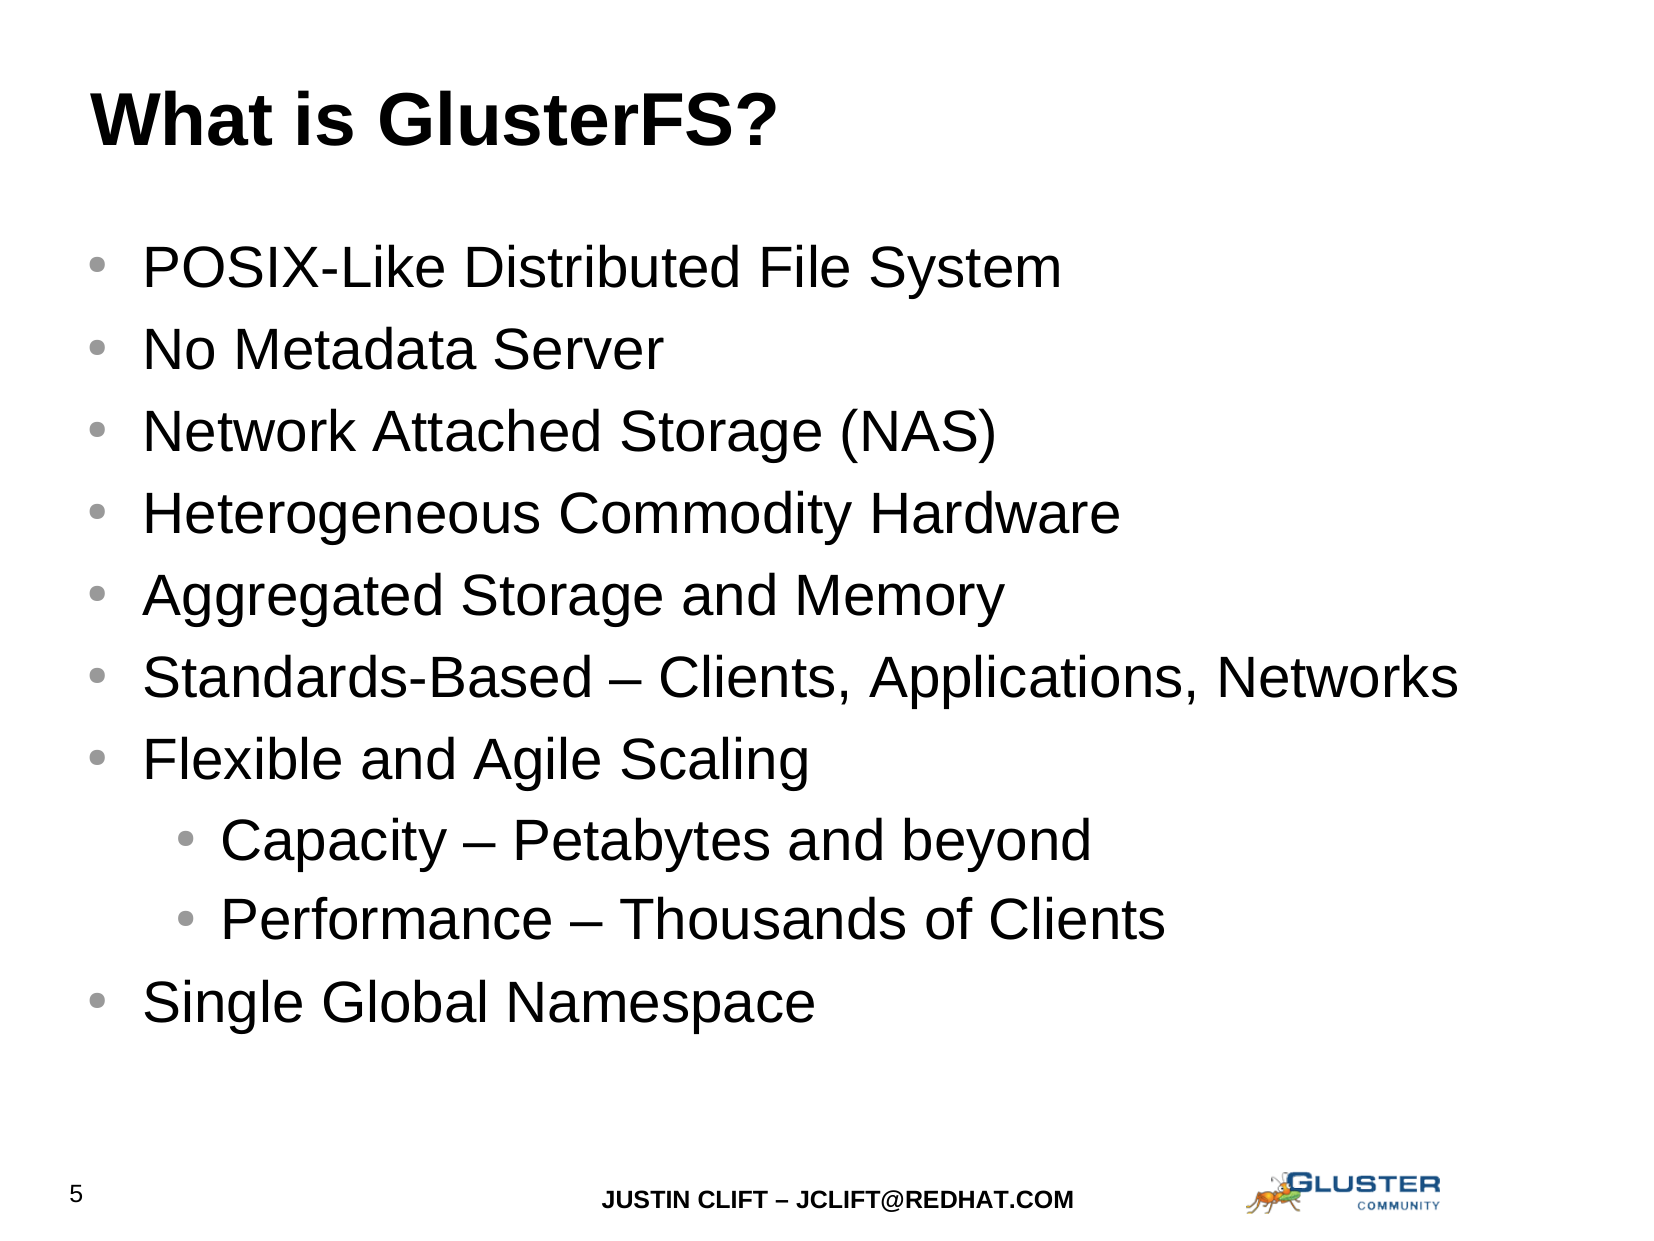

# What is GlusterFS?
POSIX-Like Distributed File System
No Metadata Server
Network Attached Storage (NAS)
Heterogeneous Commodity Hardware
Aggregated Storage and Memory
Standards-Based – Clients, Applications, Networks
Flexible and Agile Scaling
Capacity – Petabytes and beyond
Performance – Thousands of Clients
Single Global Namespace